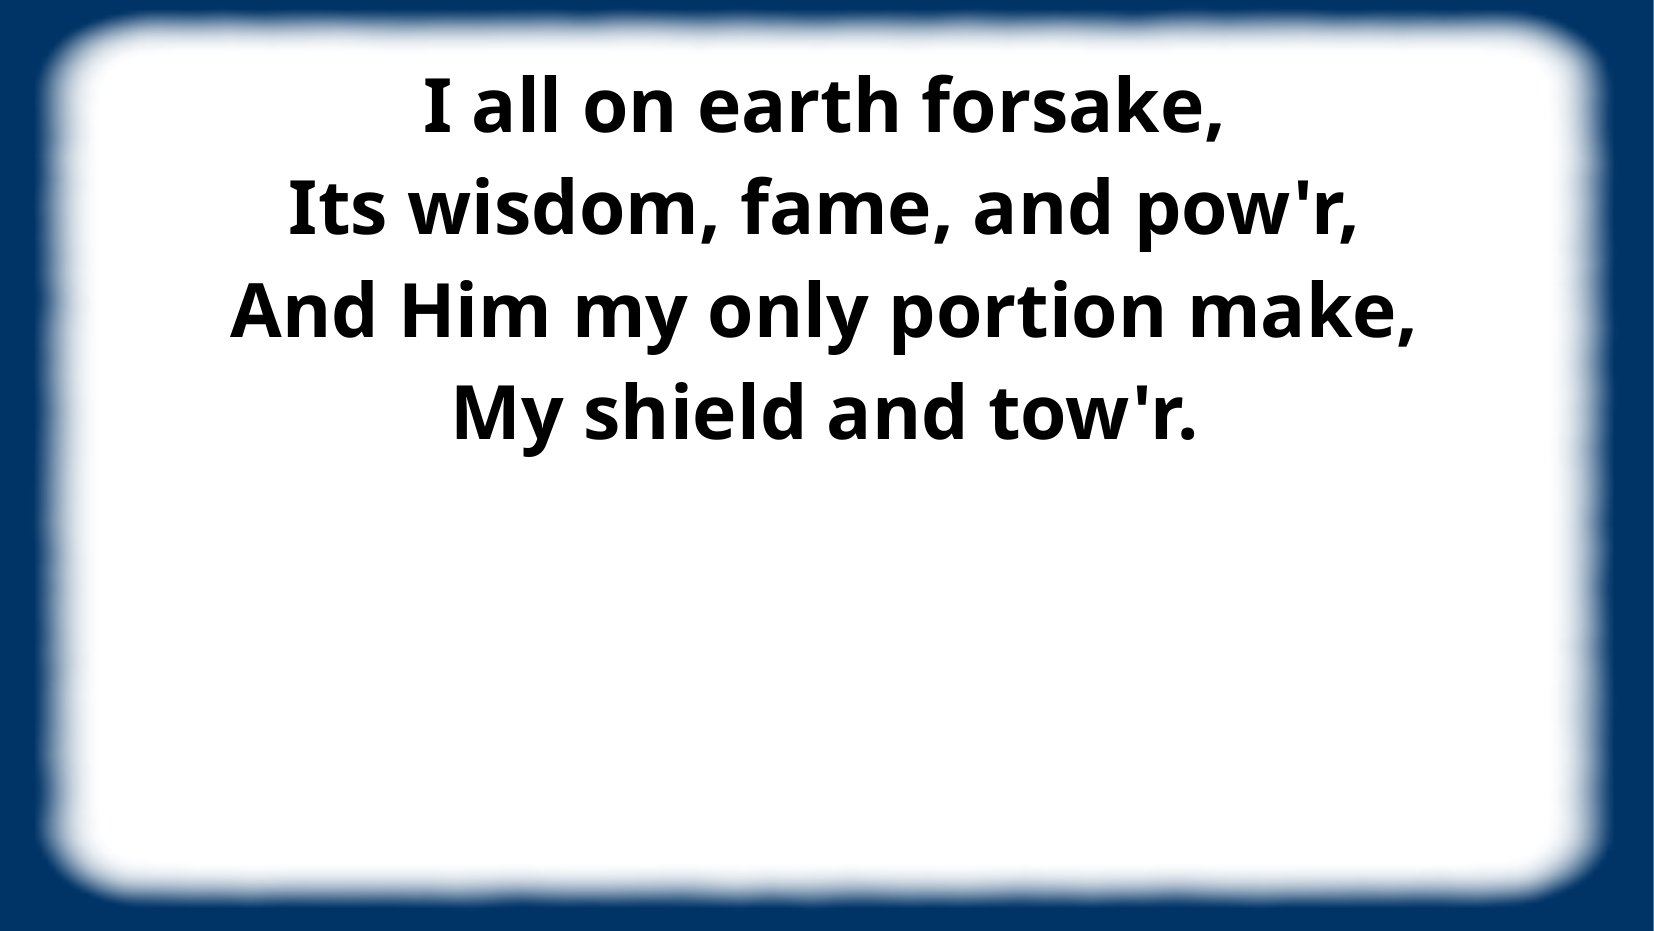

I all on earth forsake,
Its wisdom, fame, and pow'r,
And Him my only portion make,
My shield and tow'r.